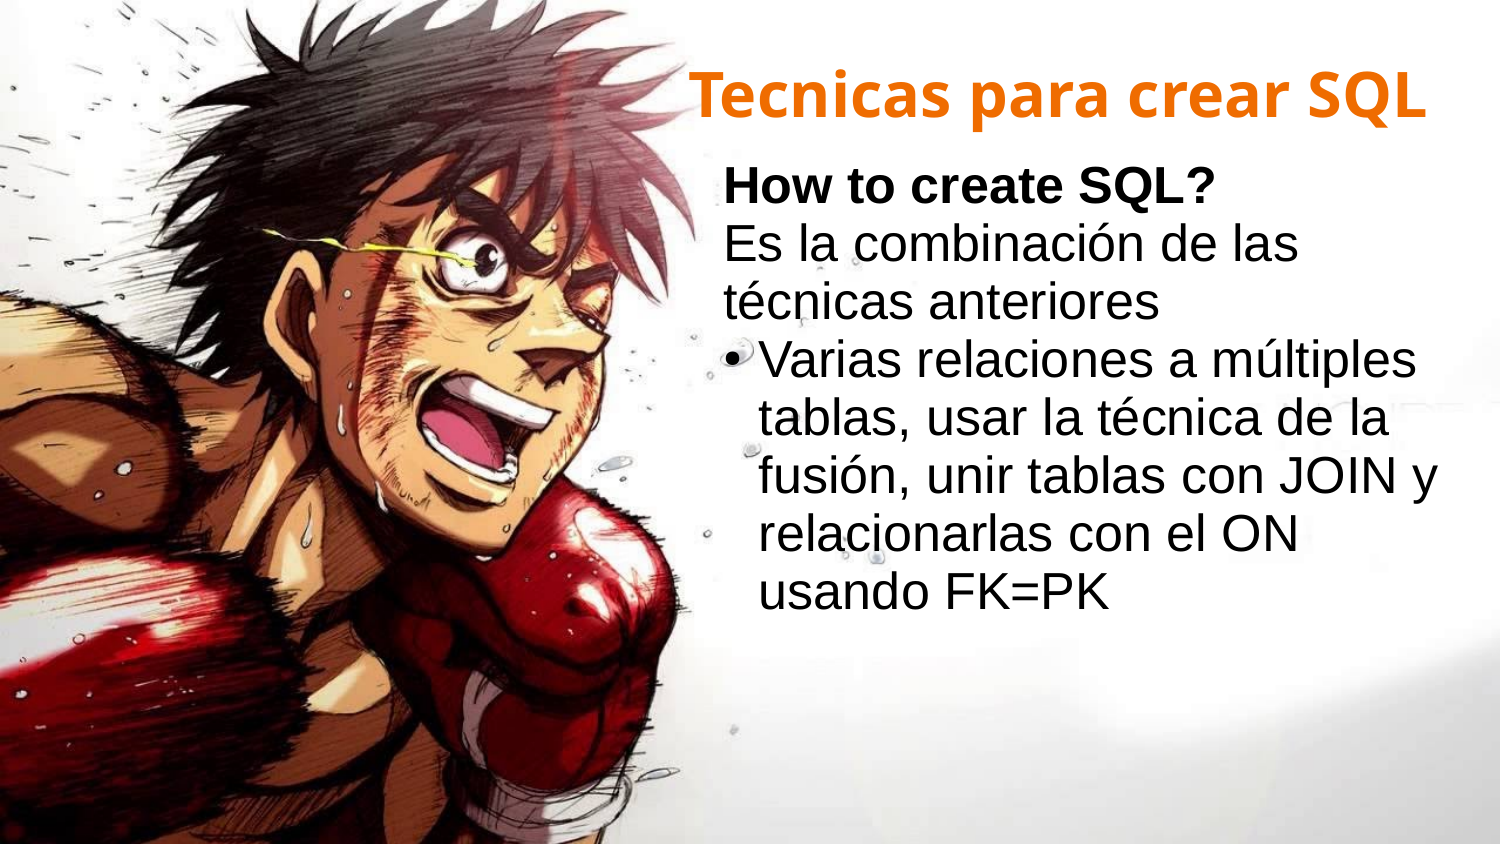

# Tecnicas para crear SQL
How to create SQL?
Es la combinación de las técnicas anteriores
Varias relaciones a múltiples tablas, usar la técnica de la fusión, unir tablas con JOIN y relacionarlas con el ON usando FK=PK